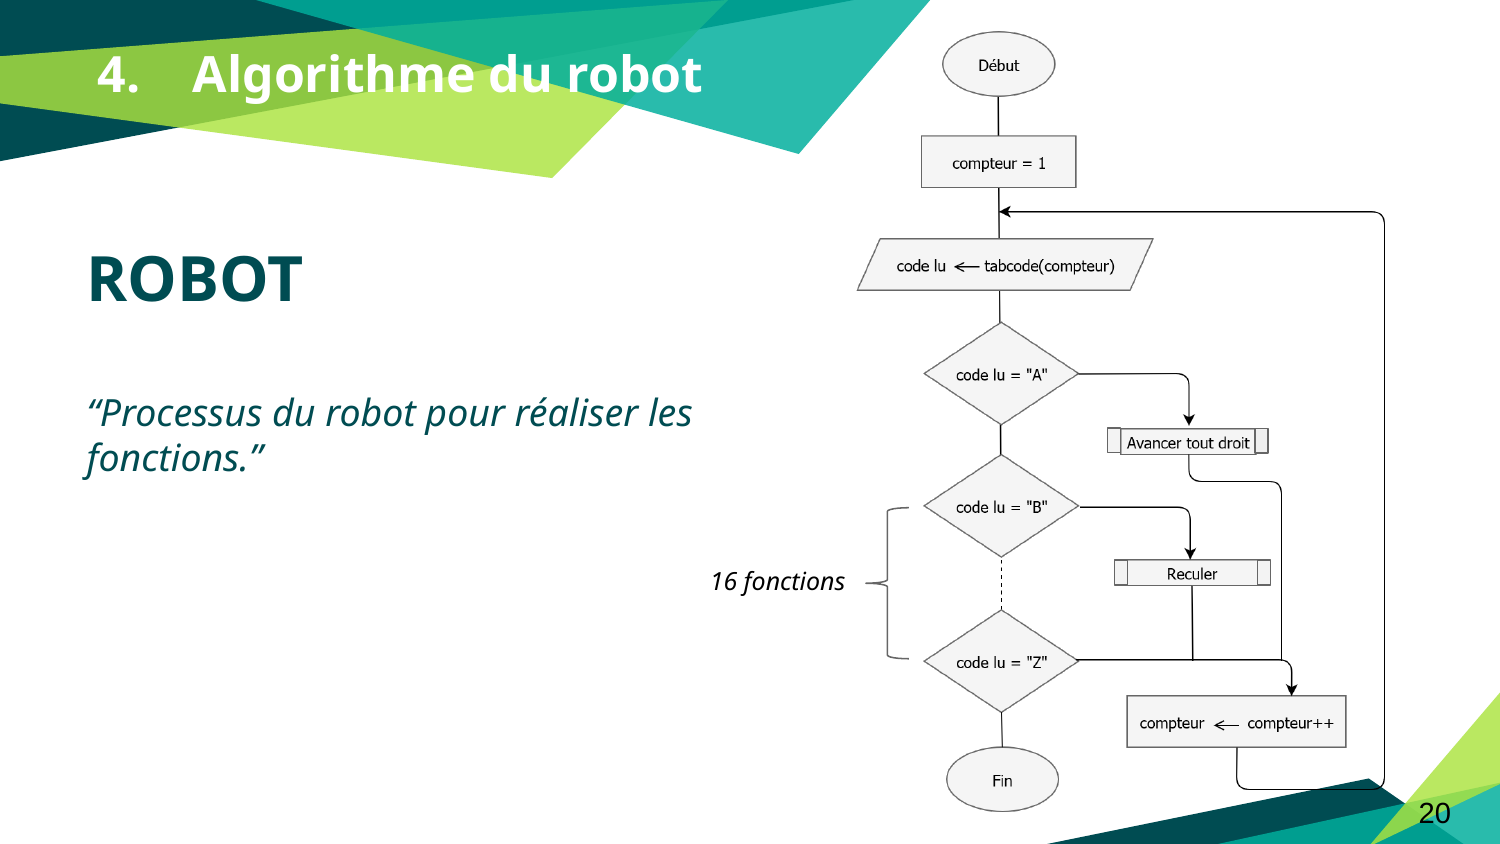

# 4. Algorithme du robot
ROBOT
“Processus du robot pour réaliser les
fonctions.”
16 fonctions